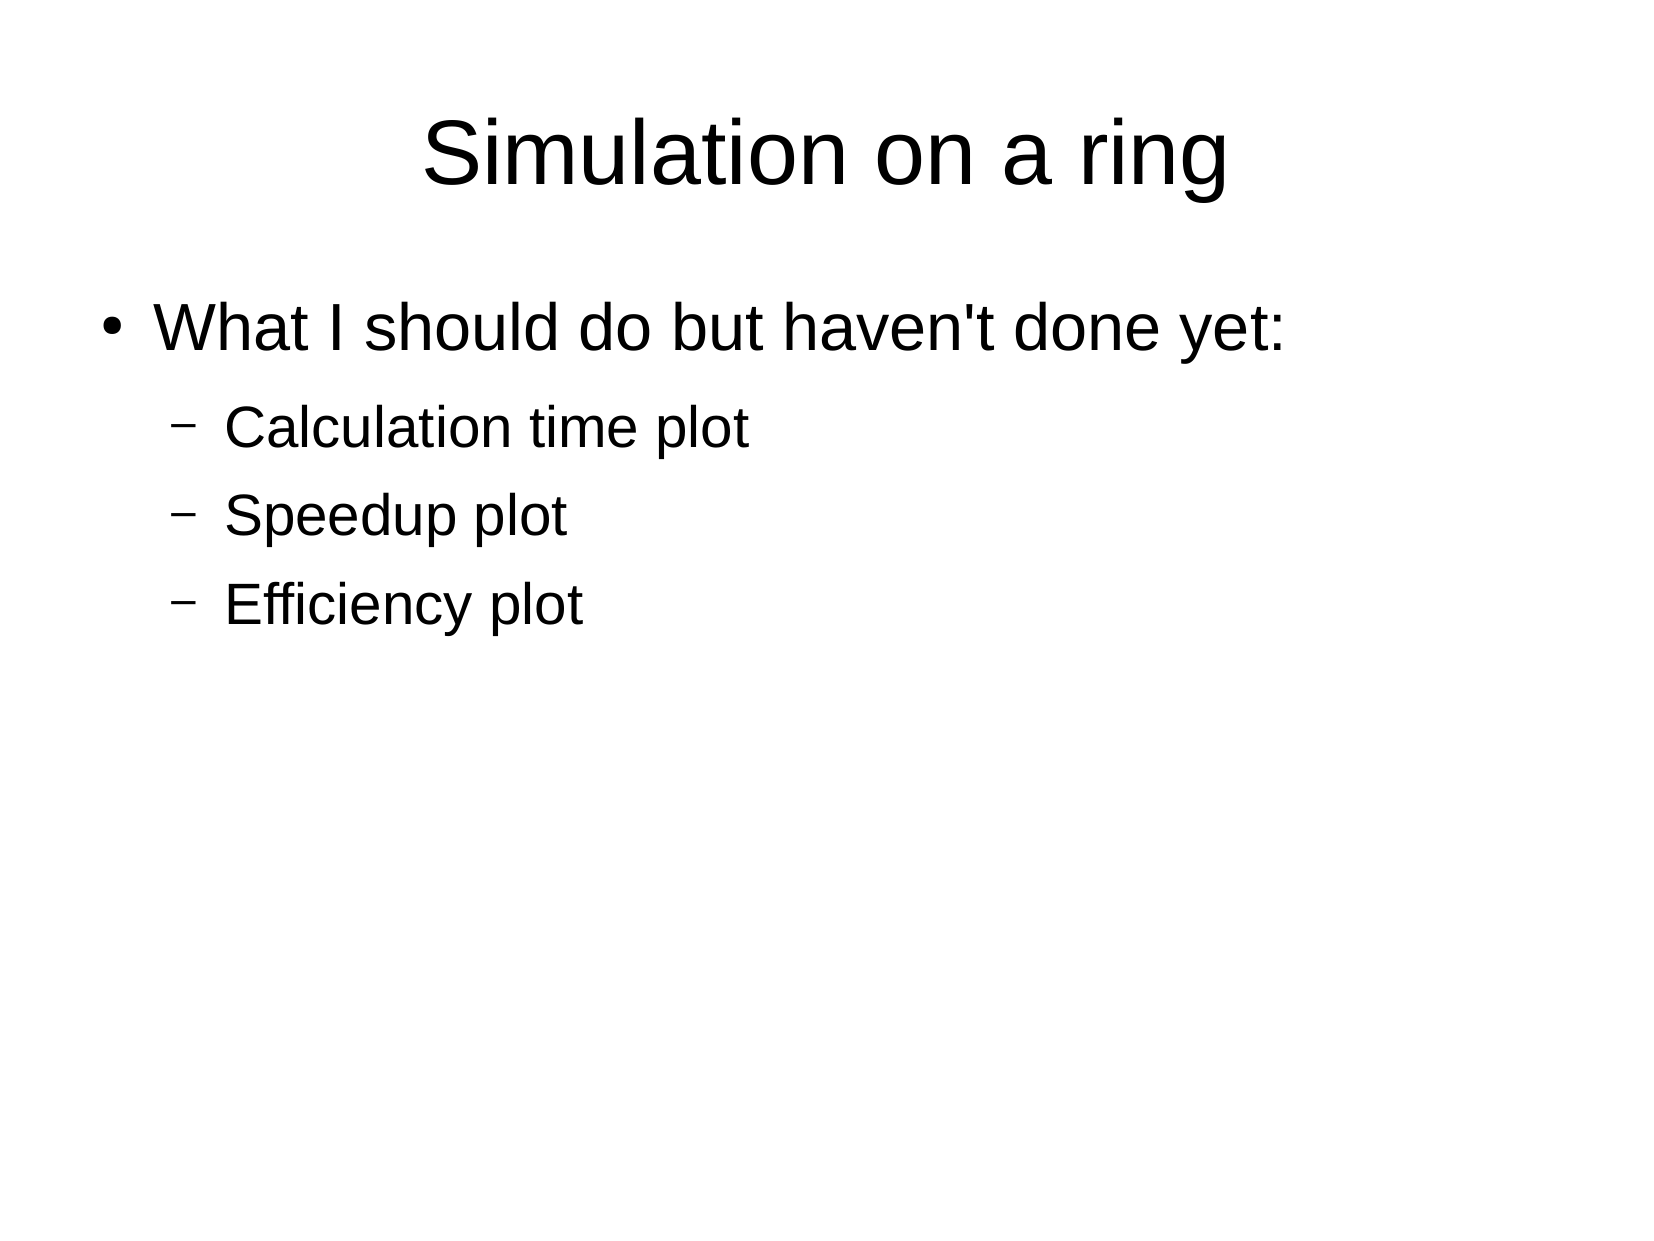

# Simulation on a ring
What I should do but haven't done yet:
Calculation time plot
Speedup plot
Efficiency plot